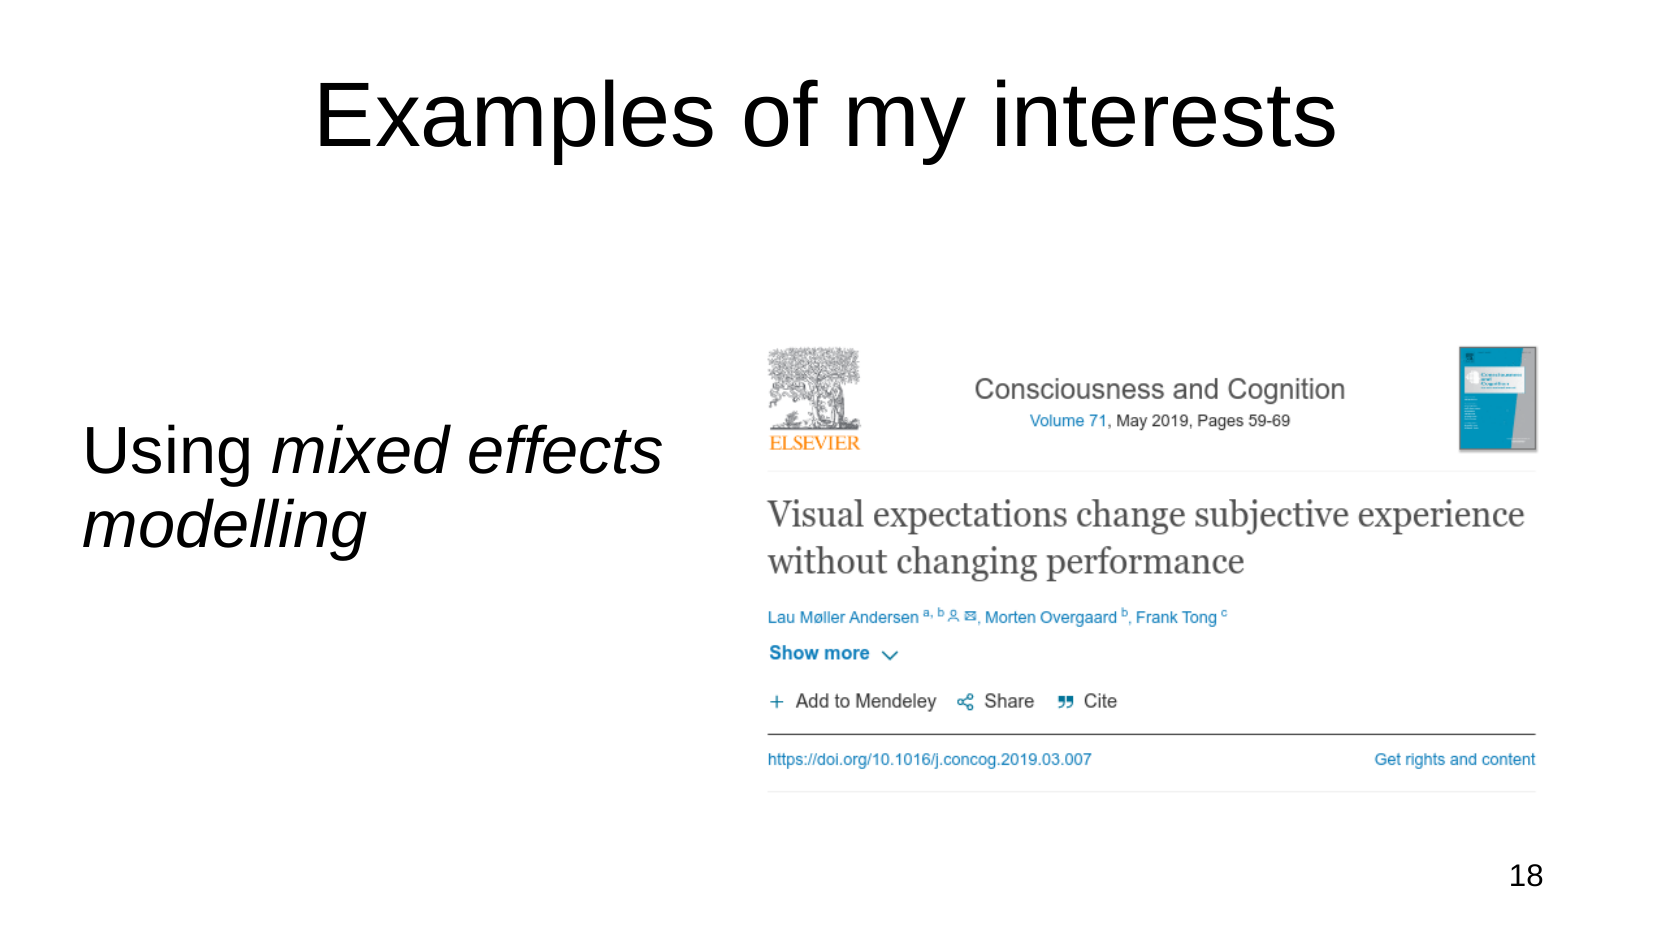

# Examples of my interests
Using mixed effects modelling